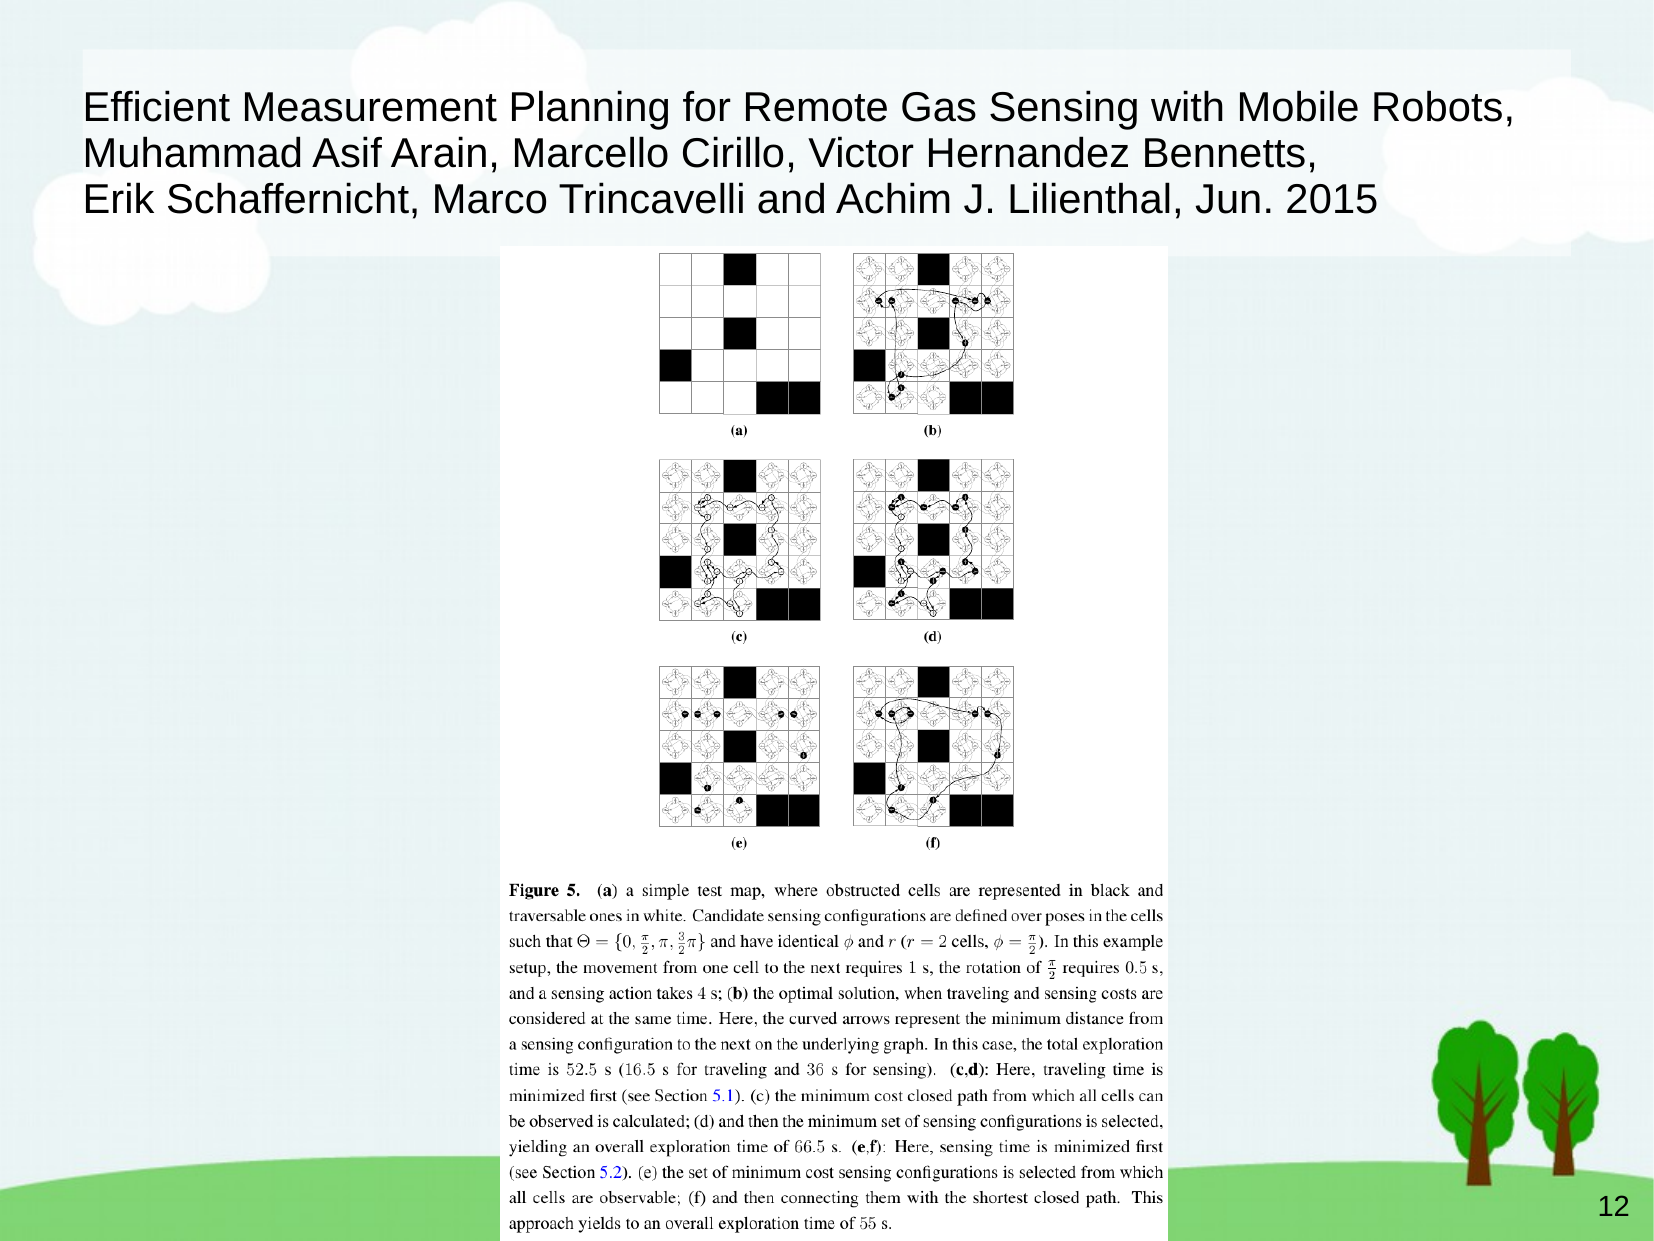

# Efficient Measurement Planning for Remote Gas Sensing with Mobile Robots, Muhammad Asif Arain, Marcello Cirillo, Victor Hernandez Bennetts, Erik Schaffernicht, Marco Trincavelli and Achim J. Lilienthal, Jun. 2015
12